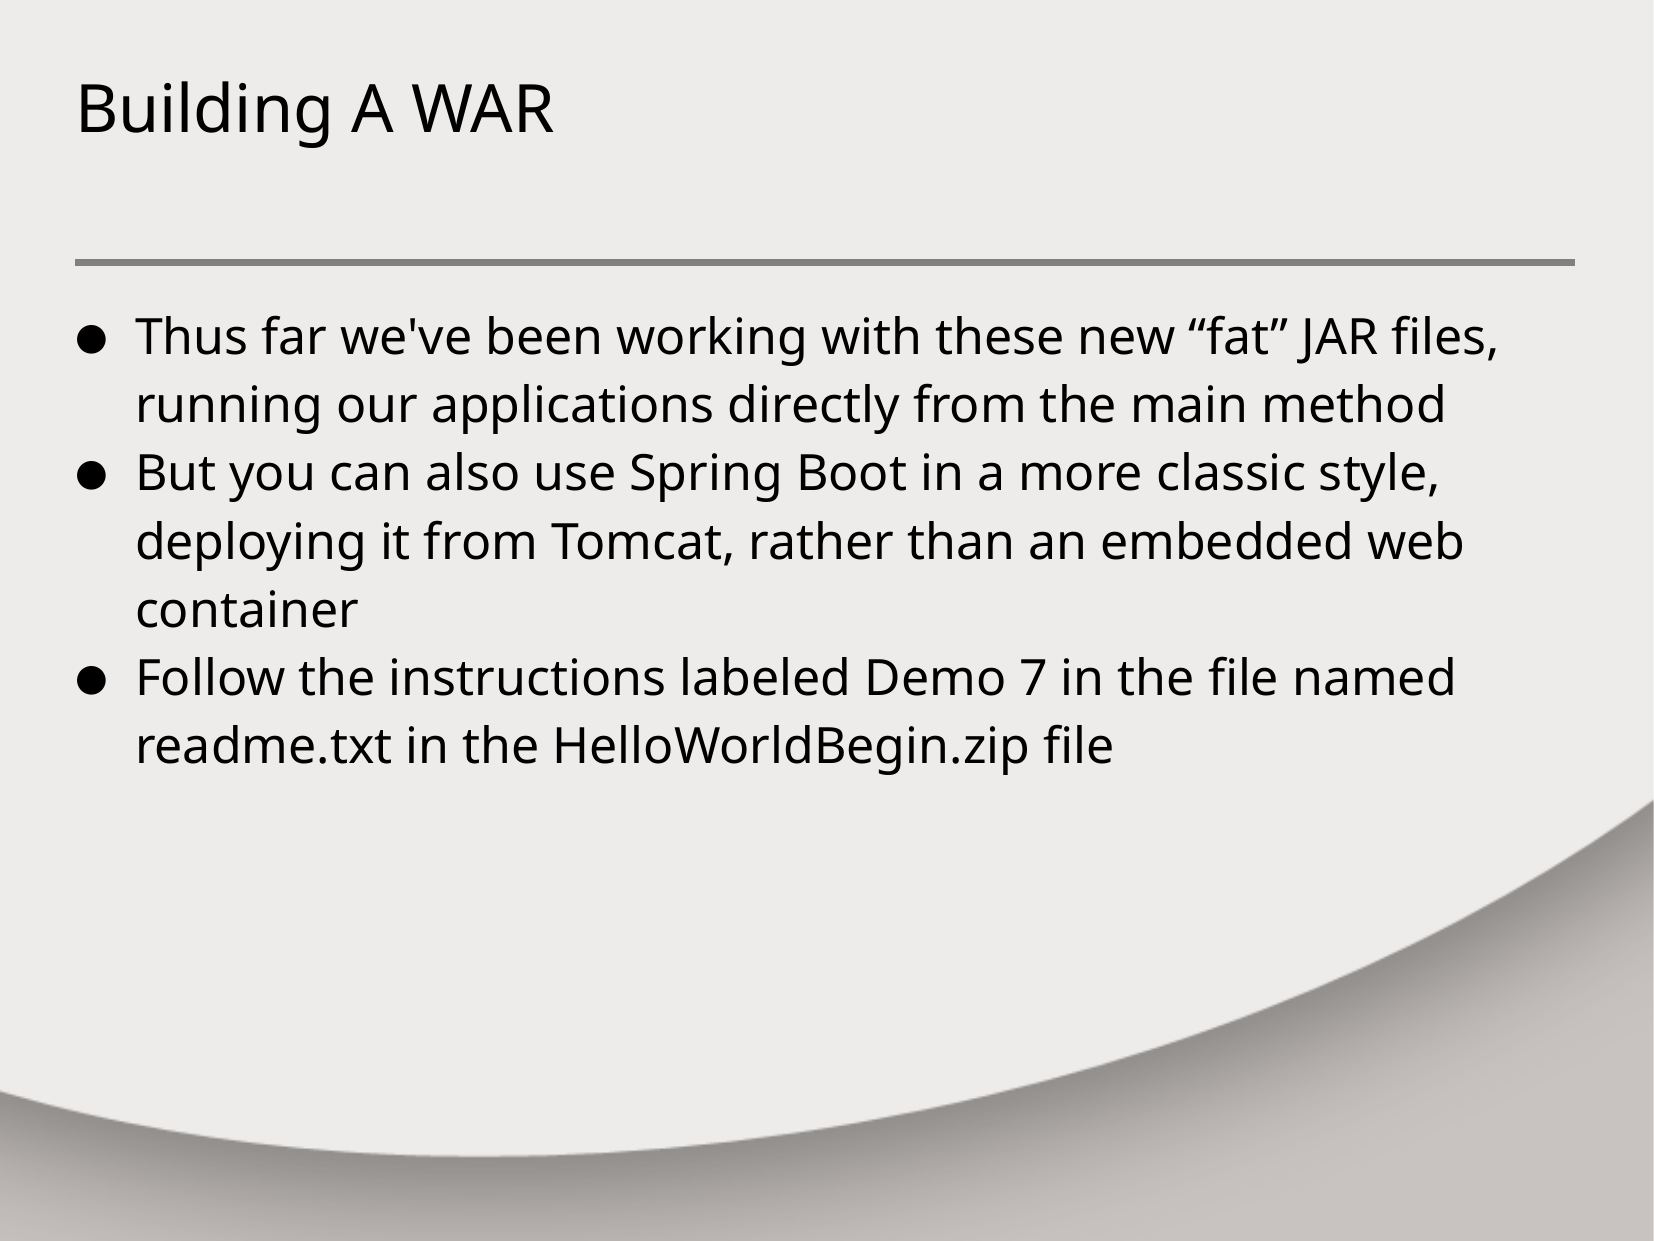

# Building A WAR
Thus far we've been working with these new “fat” JAR files, running our applications directly from the main method
But you can also use Spring Boot in a more classic style, deploying it from Tomcat, rather than an embedded web container
Follow the instructions labeled Demo 7 in the file named readme.txt in the HelloWorldBegin.zip file